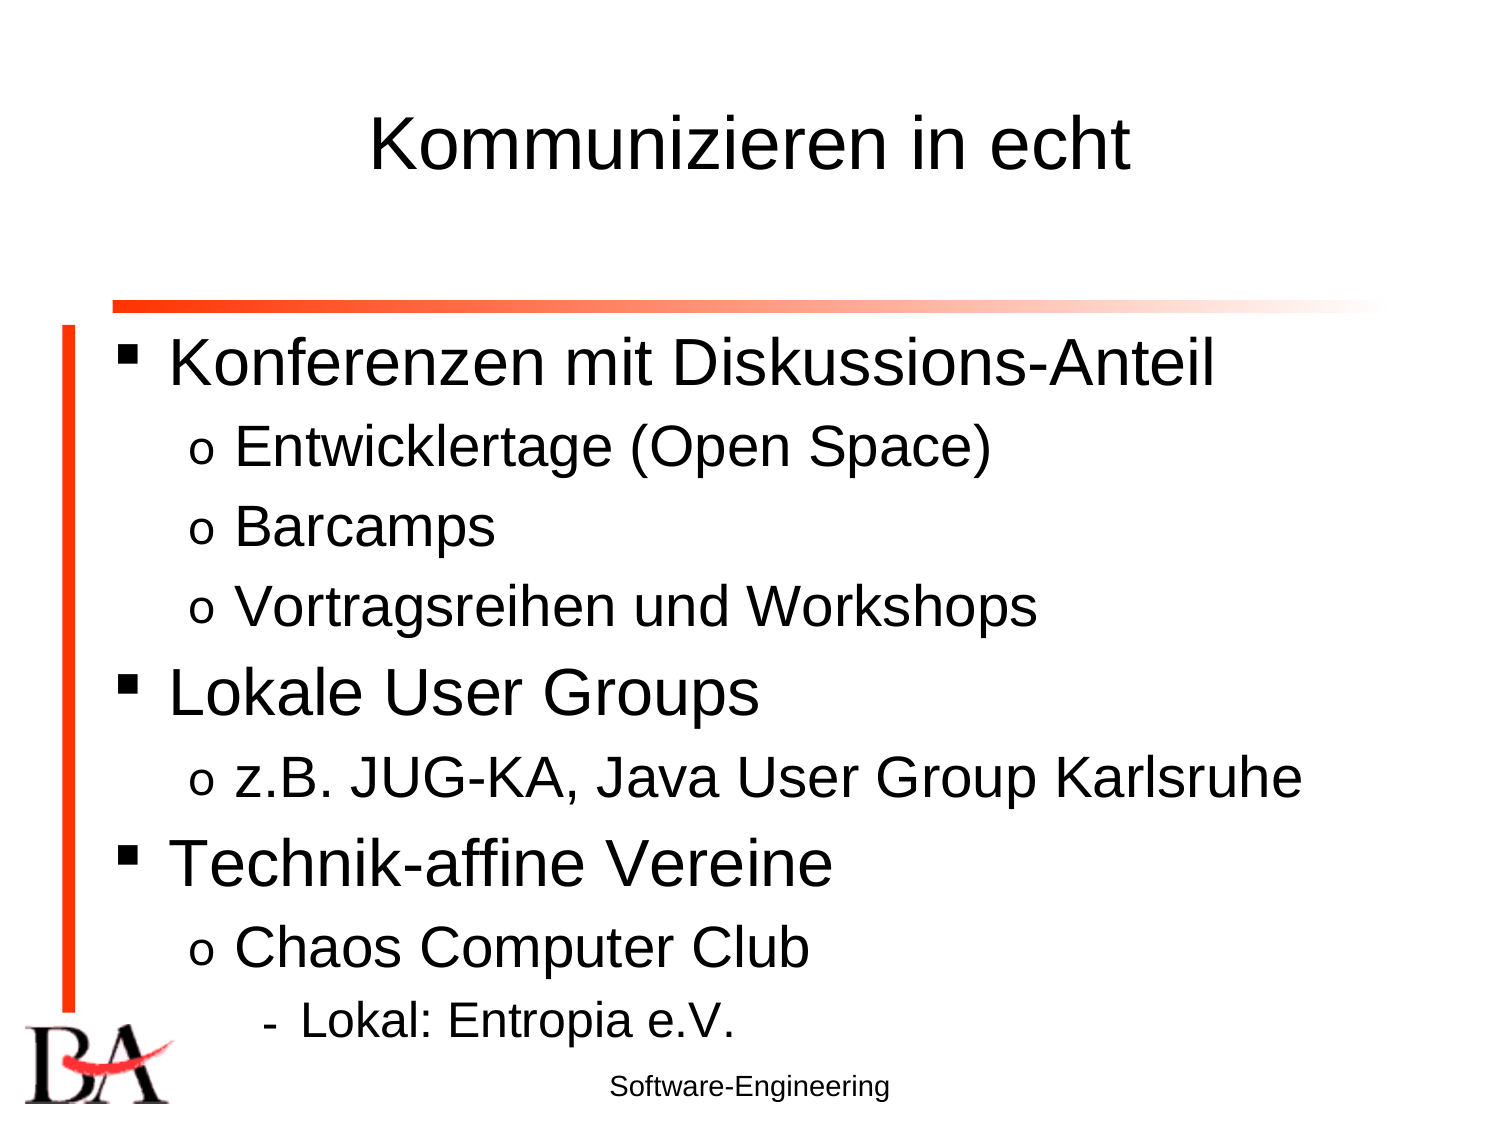

# Kommunizieren in echt
Konferenzen mit Diskussions-Anteil
Entwicklertage (Open Space)
Barcamps
Vortragsreihen und Workshops
Lokale User Groups
z.B. JUG-KA, Java User Group Karlsruhe
Technik-affine Vereine
Chaos Computer Club
Lokal: Entropia e.V.